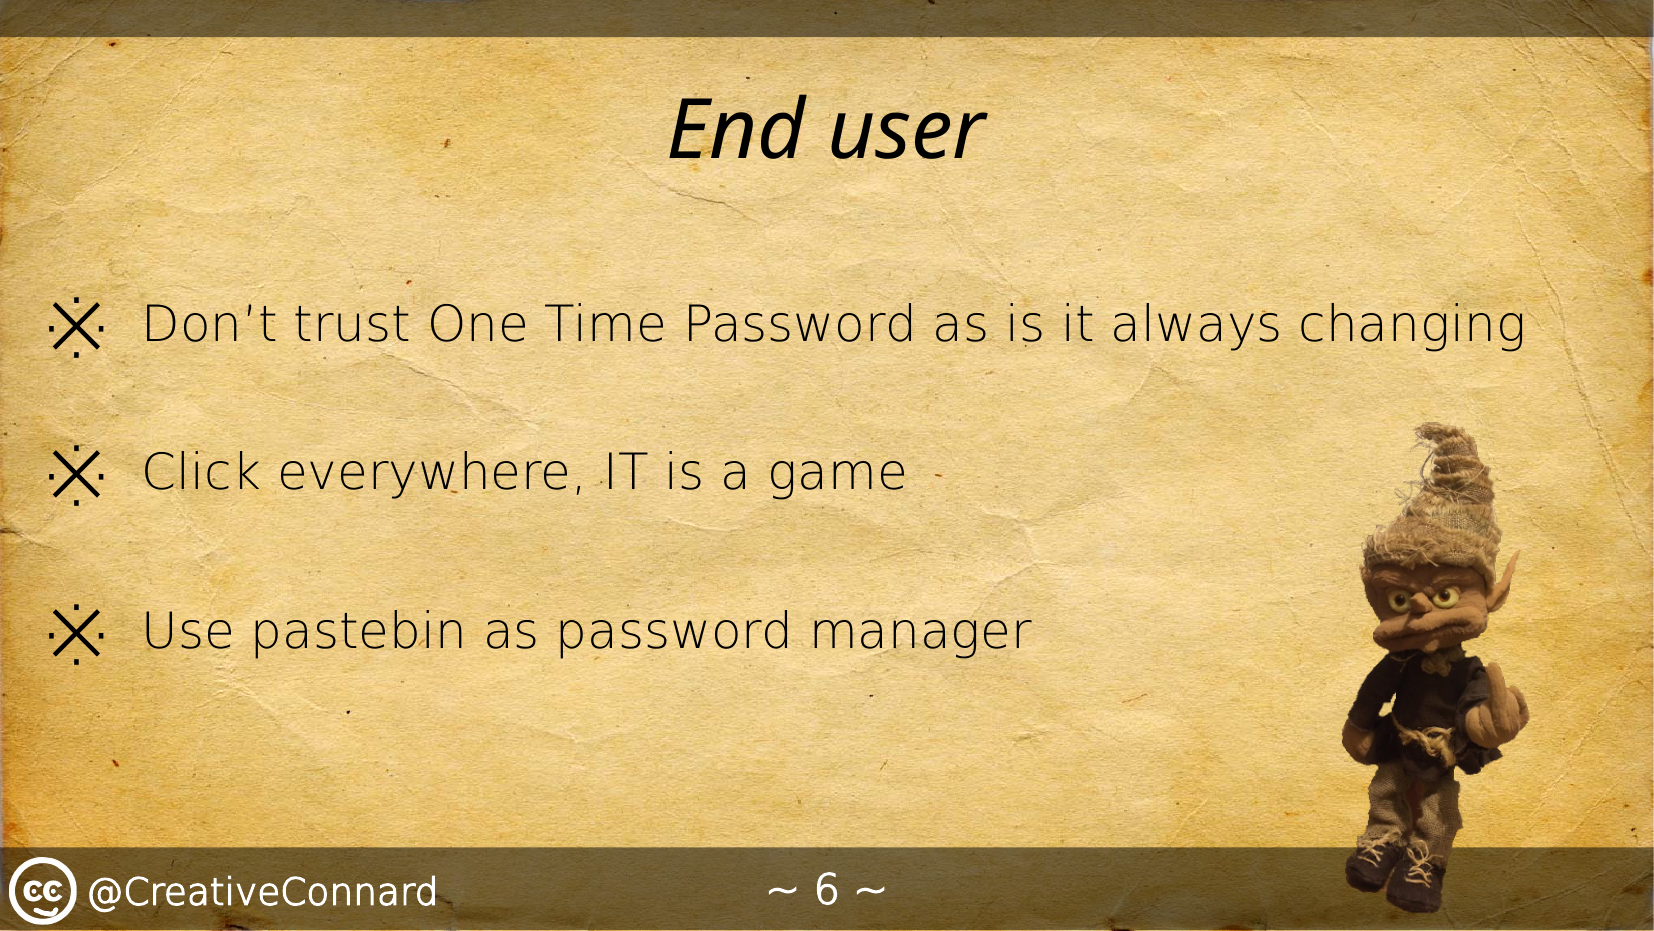

# End user
※
Don’t trust One Time Password as is it always changing
※
Click everywhere, IT is a game
※
Use pastebin as password manager
6